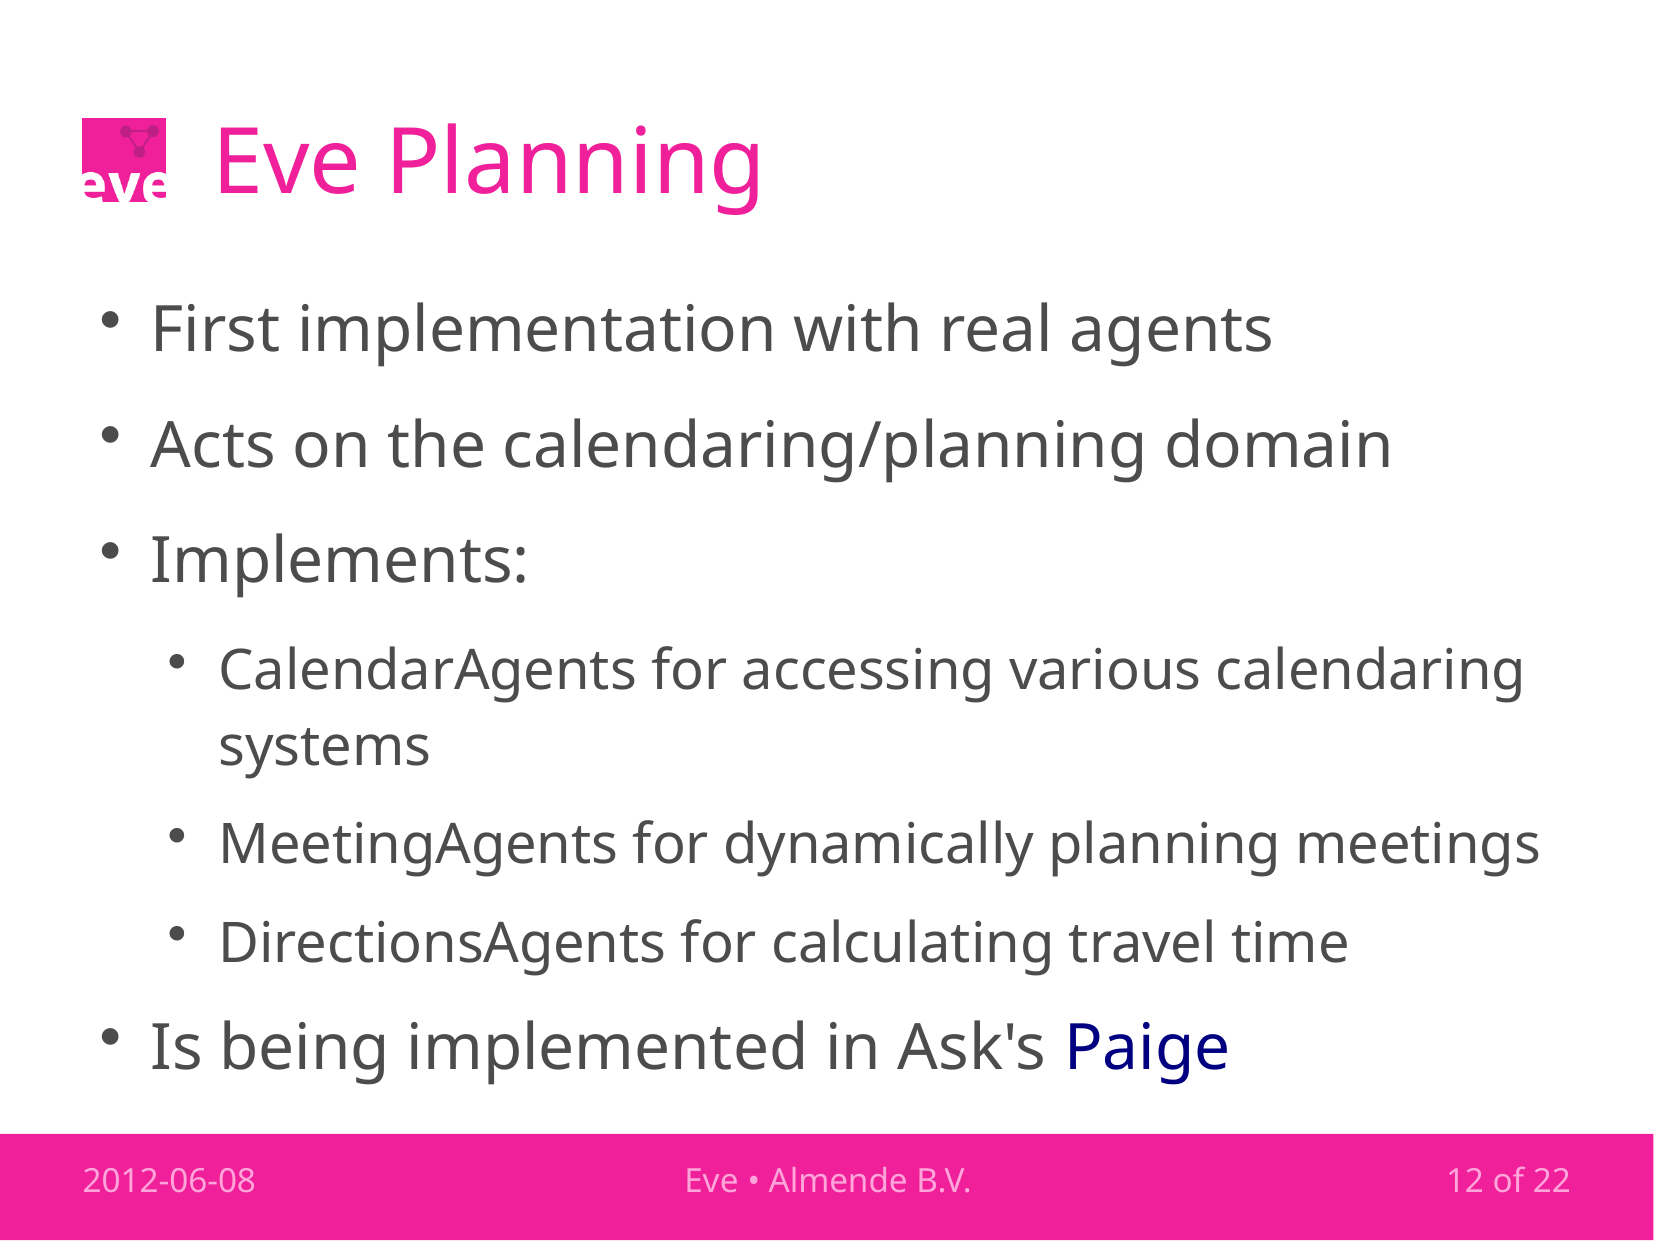

# Eve Planning
First implementation with real agents
Acts on the calendaring/planning domain
Implements:
CalendarAgents for accessing various calendaring systems
MeetingAgents for dynamically planning meetings
DirectionsAgents for calculating travel time
Is being implemented in Ask's Paige
2012-06-08
12